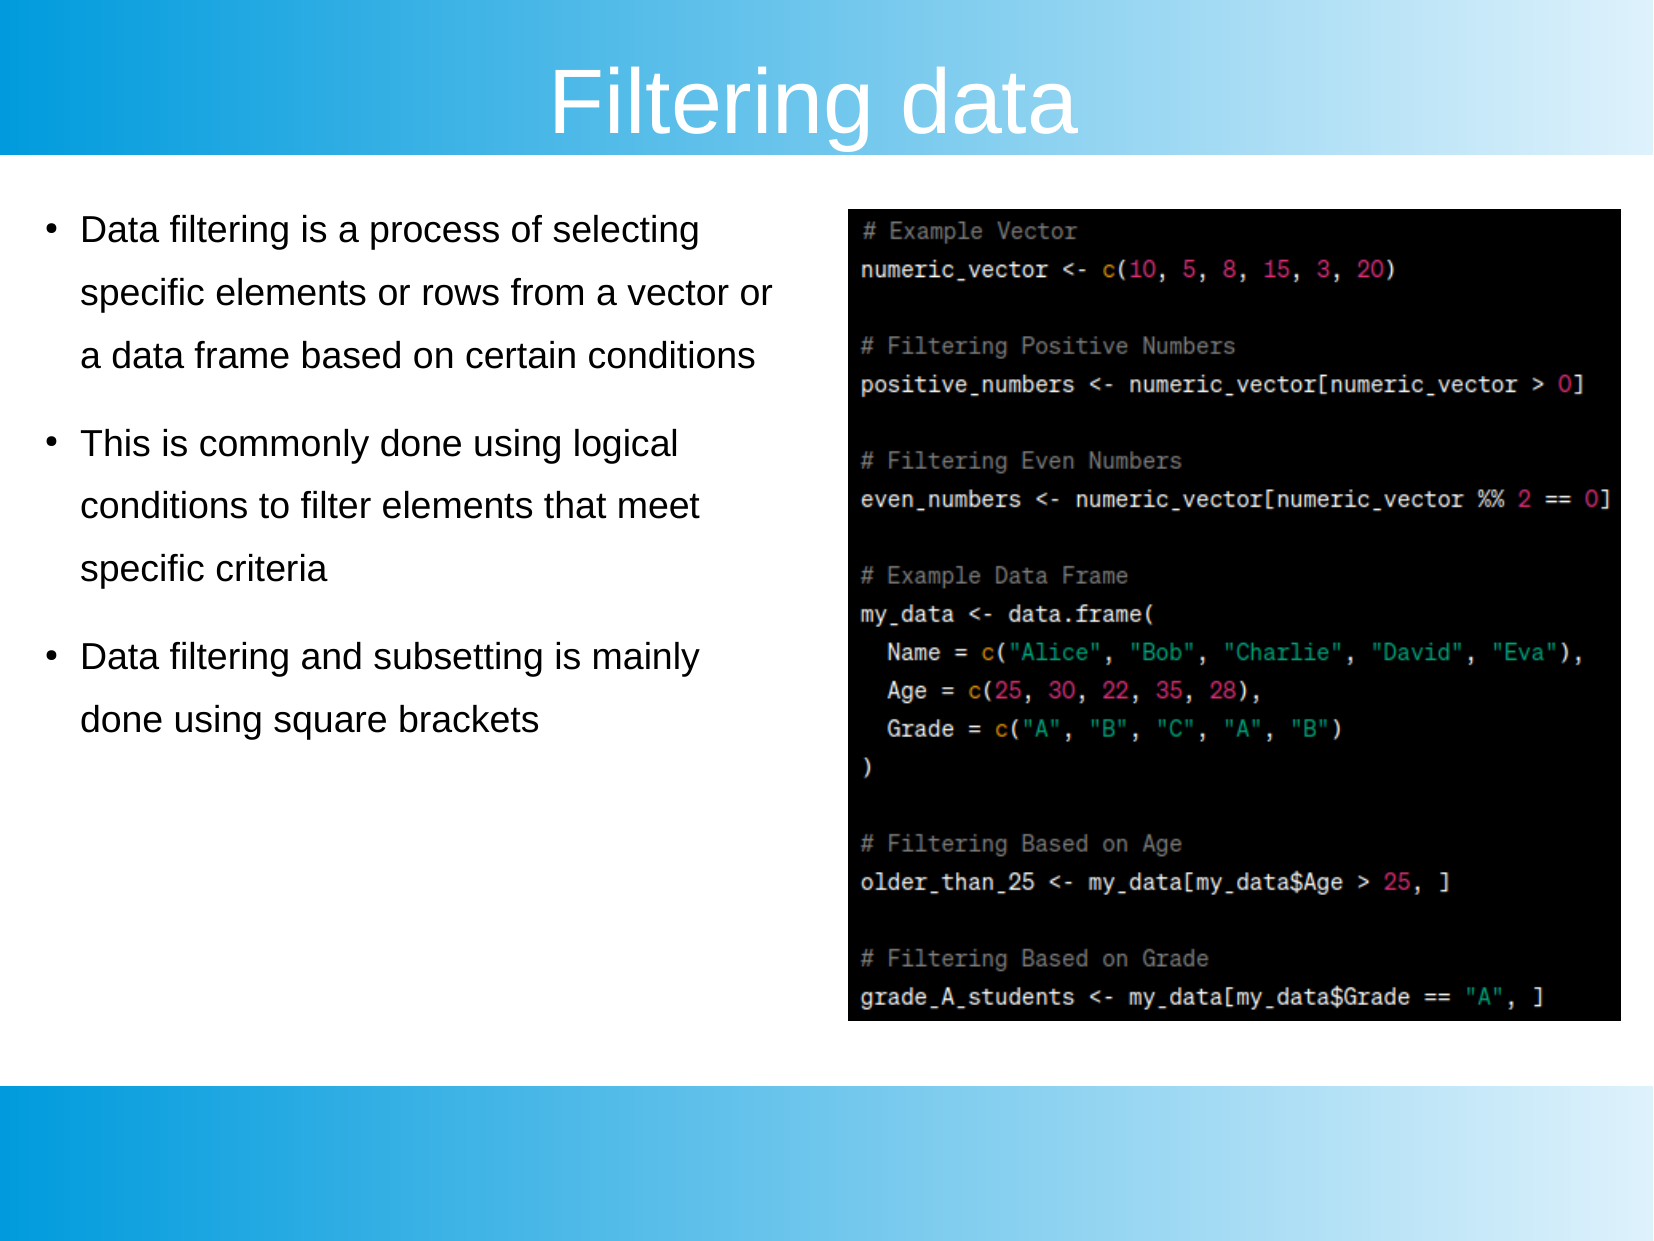

# Filtering data
Data filtering is a process of selecting specific elements or rows from a vector or a data frame based on certain conditions
This is commonly done using logical conditions to filter elements that meet specific criteria
Data filtering and subsetting is mainly done using square brackets